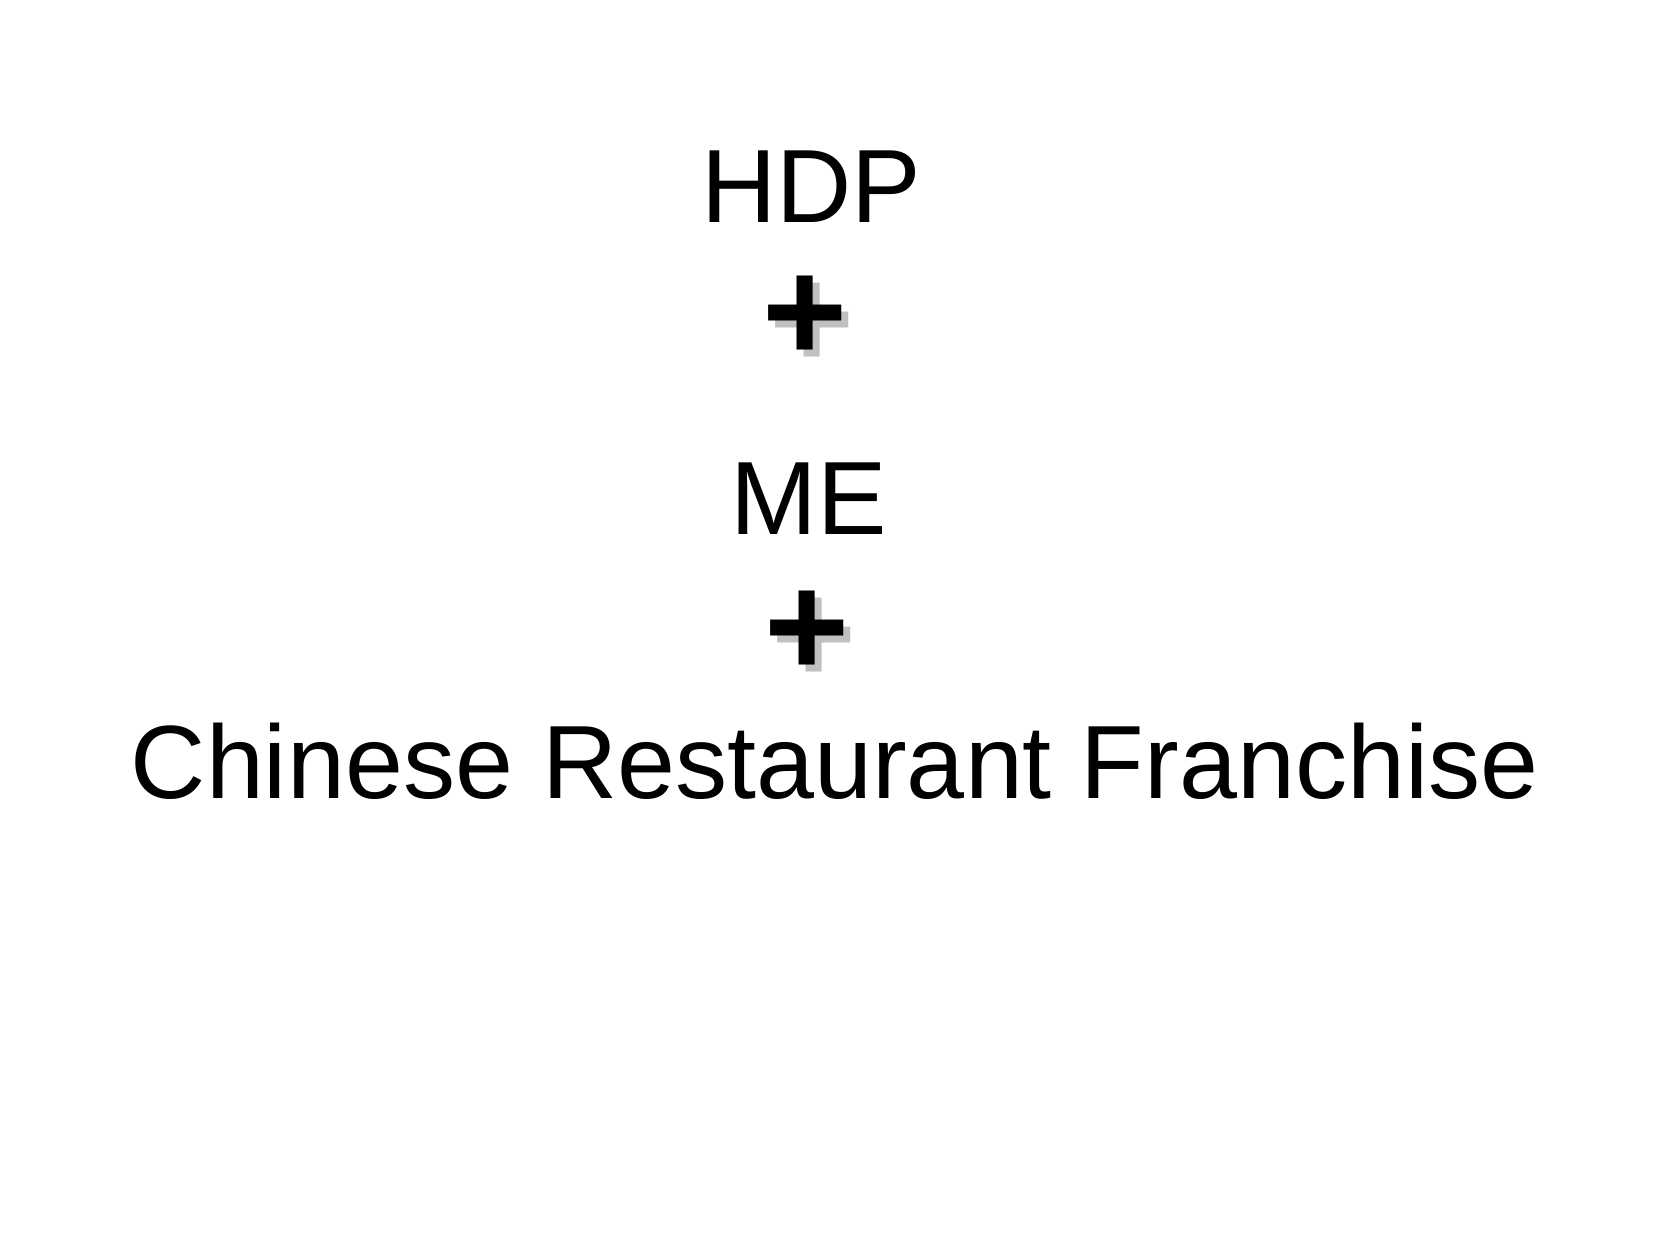

HDP
+
ME
+
Chinese Restaurant Franchise